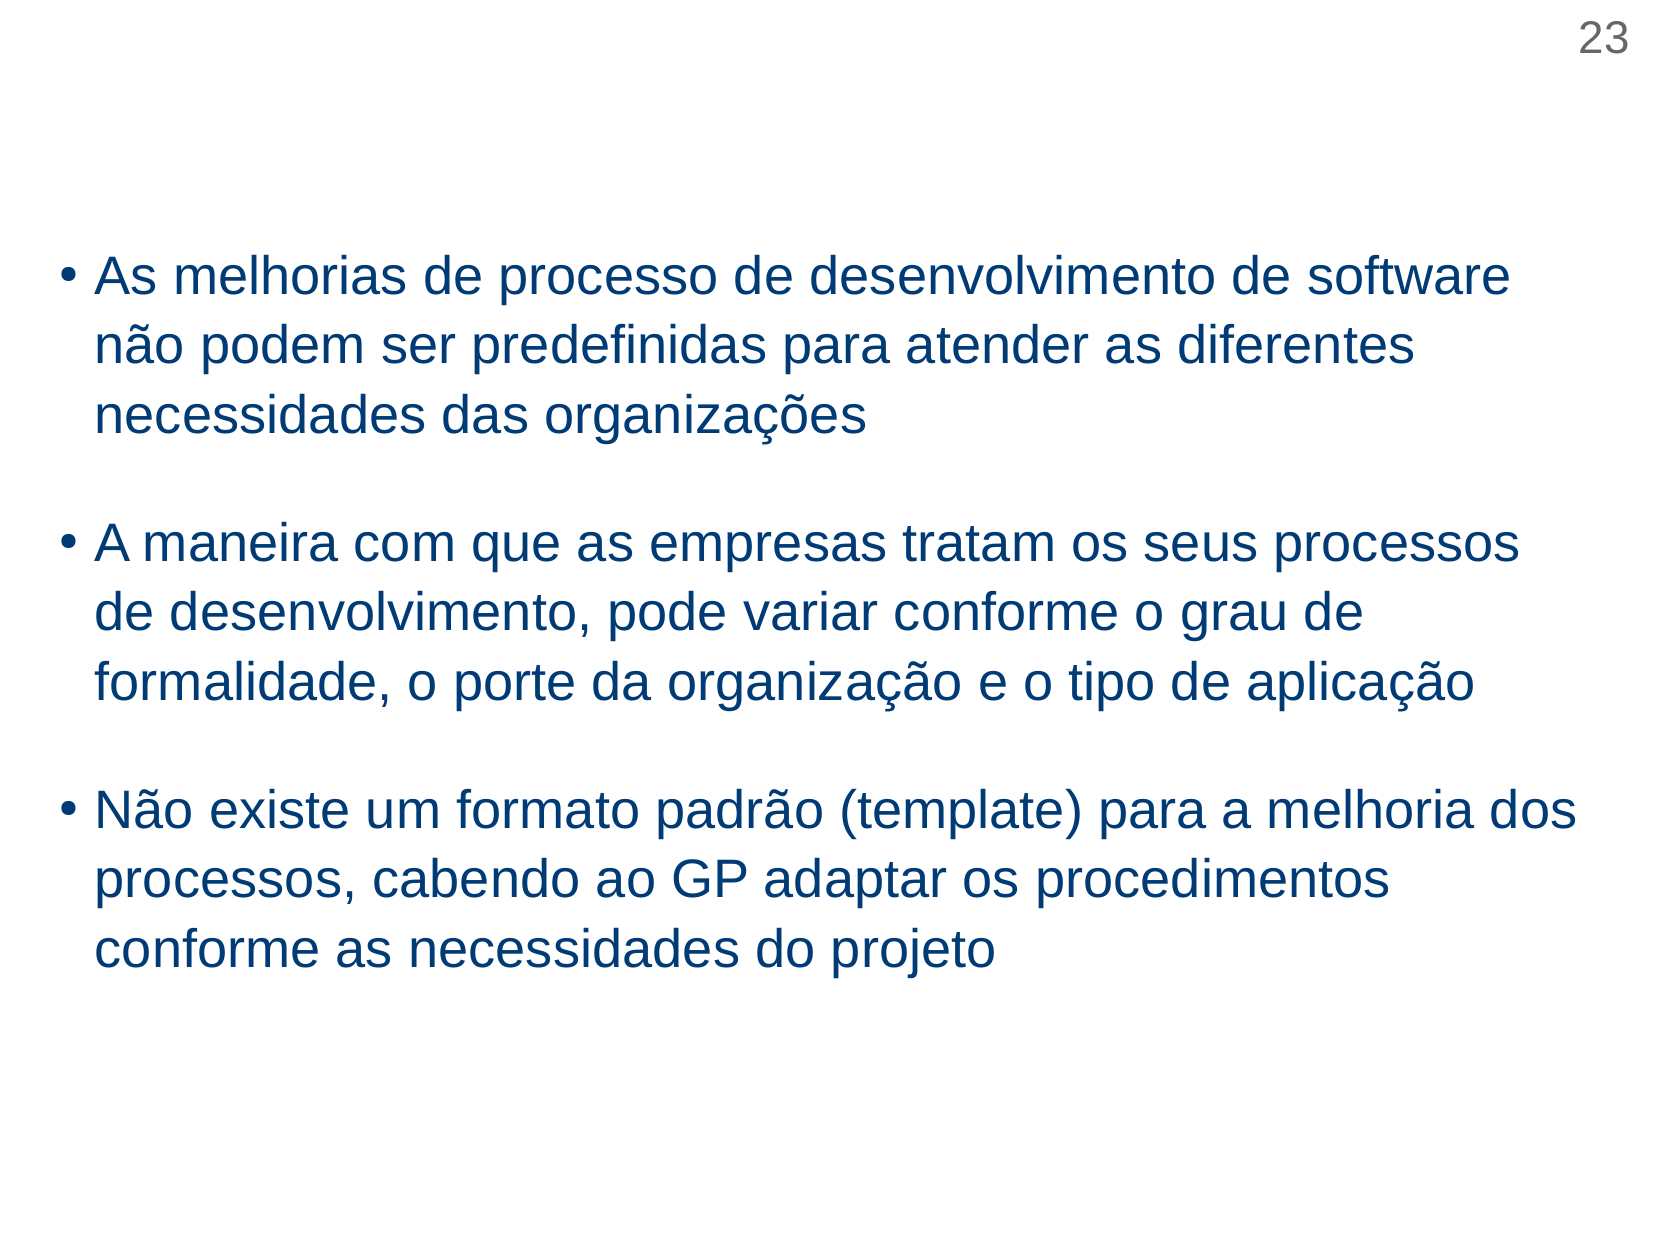

23
#
As melhorias de processo de desenvolvimento de software não podem ser predefinidas para atender as diferentes necessidades das organizações
A maneira com que as empresas tratam os seus processos de desenvolvimento, pode variar conforme o grau de formalidade, o porte da organização e o tipo de aplicação
Não existe um formato padrão (template) para a melhoria dos processos, cabendo ao GP adaptar os procedimentos conforme as necessidades do projeto